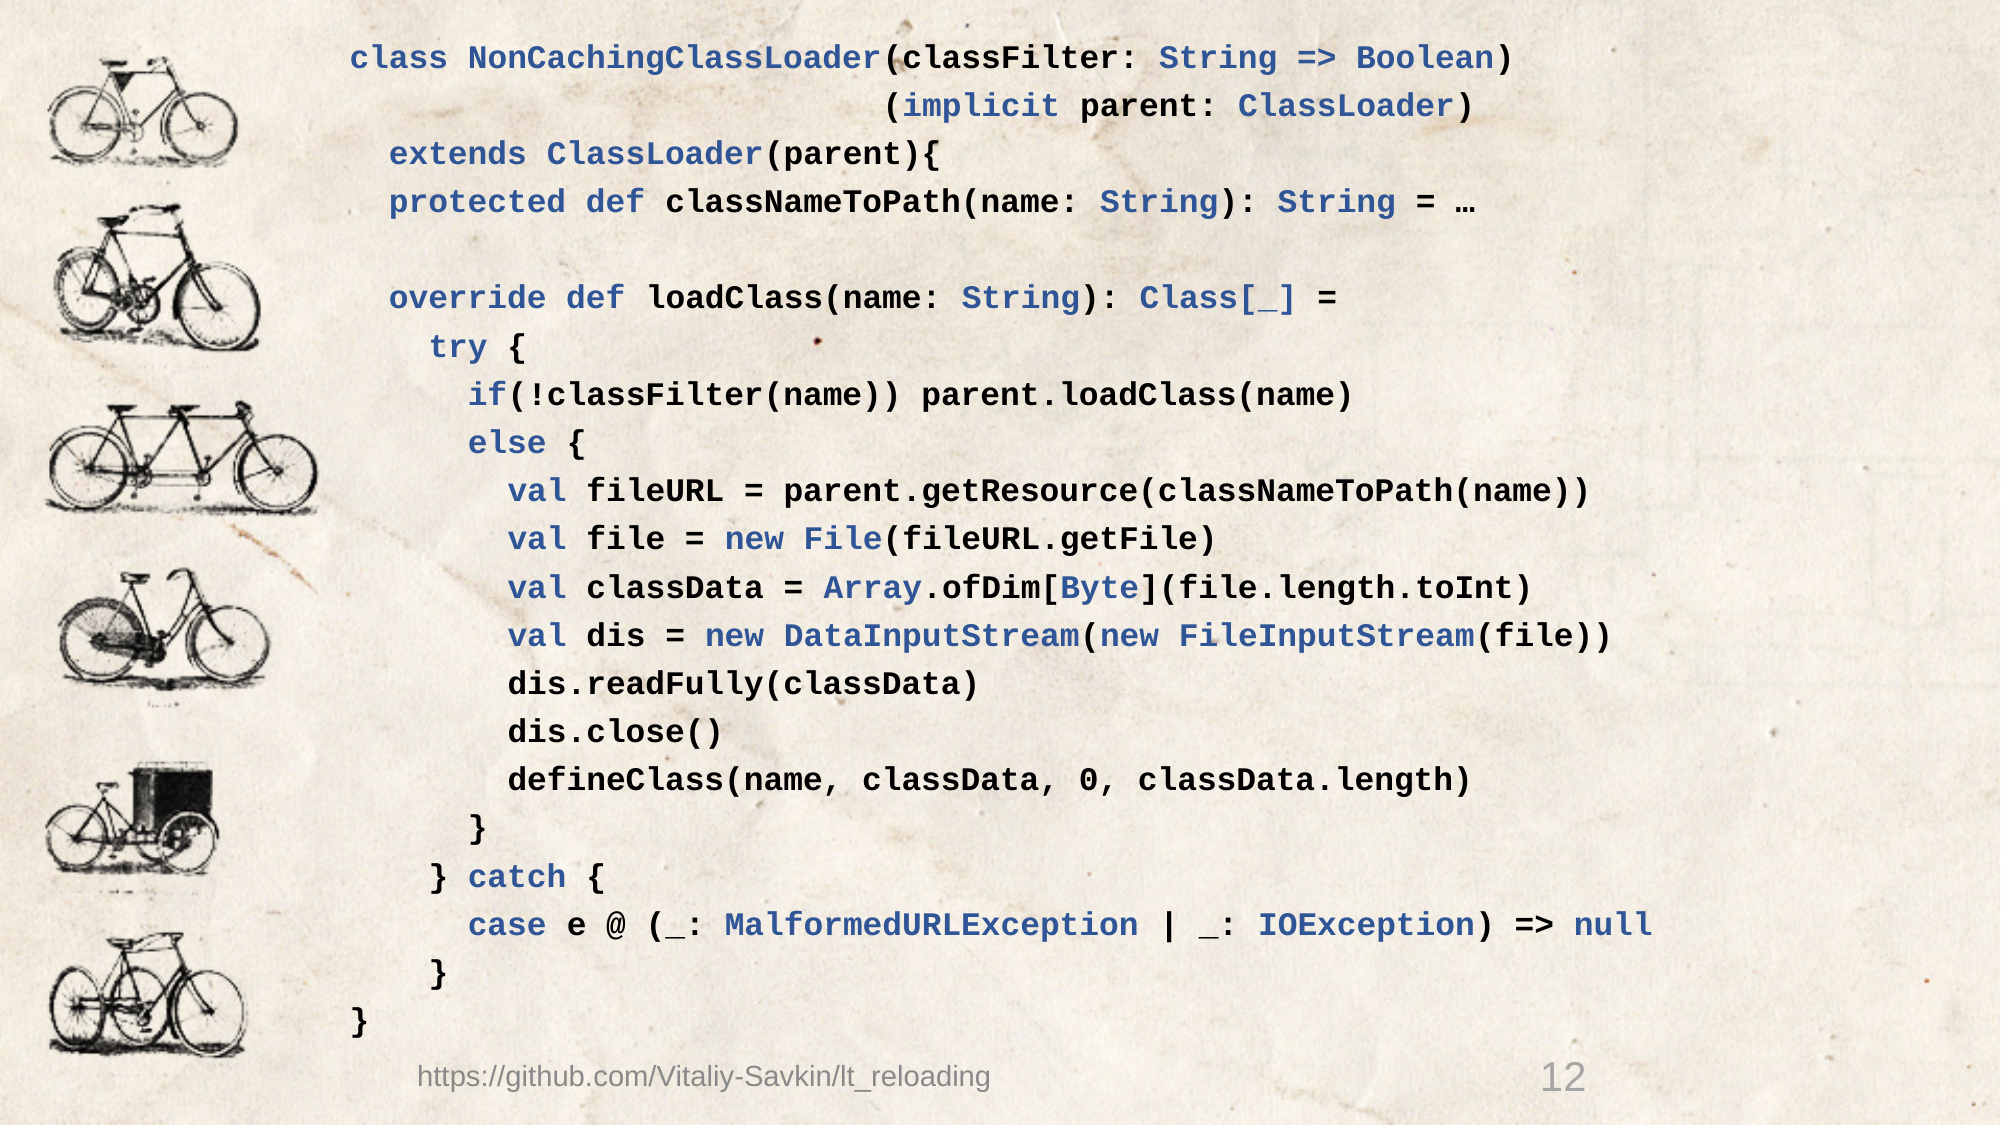

# class NonCachingClassLoader(classFilter: String => Boolean)
 (implicit parent: ClassLoader)
 extends ClassLoader(parent){
 protected def classNameToPath(name: String): String = …
 override def loadClass(name: String): Class[_] =
 try {
 if(!classFilter(name)) parent.loadClass(name)
 else {
 val fileURL = parent.getResource(classNameToPath(name))
 val file = new File(fileURL.getFile)
 val classData = Array.ofDim[Byte](file.length.toInt)
 val dis = new DataInputStream(new FileInputStream(file))
 dis.readFully(classData)
 dis.close()
 defineClass(name, classData, 0, classData.length)
 }
 } catch {
 case e @ (_: MalformedURLException | _: IOException) => null
 }
}
12
https://github.com/Vitaliy-Savkin/lt_reloading